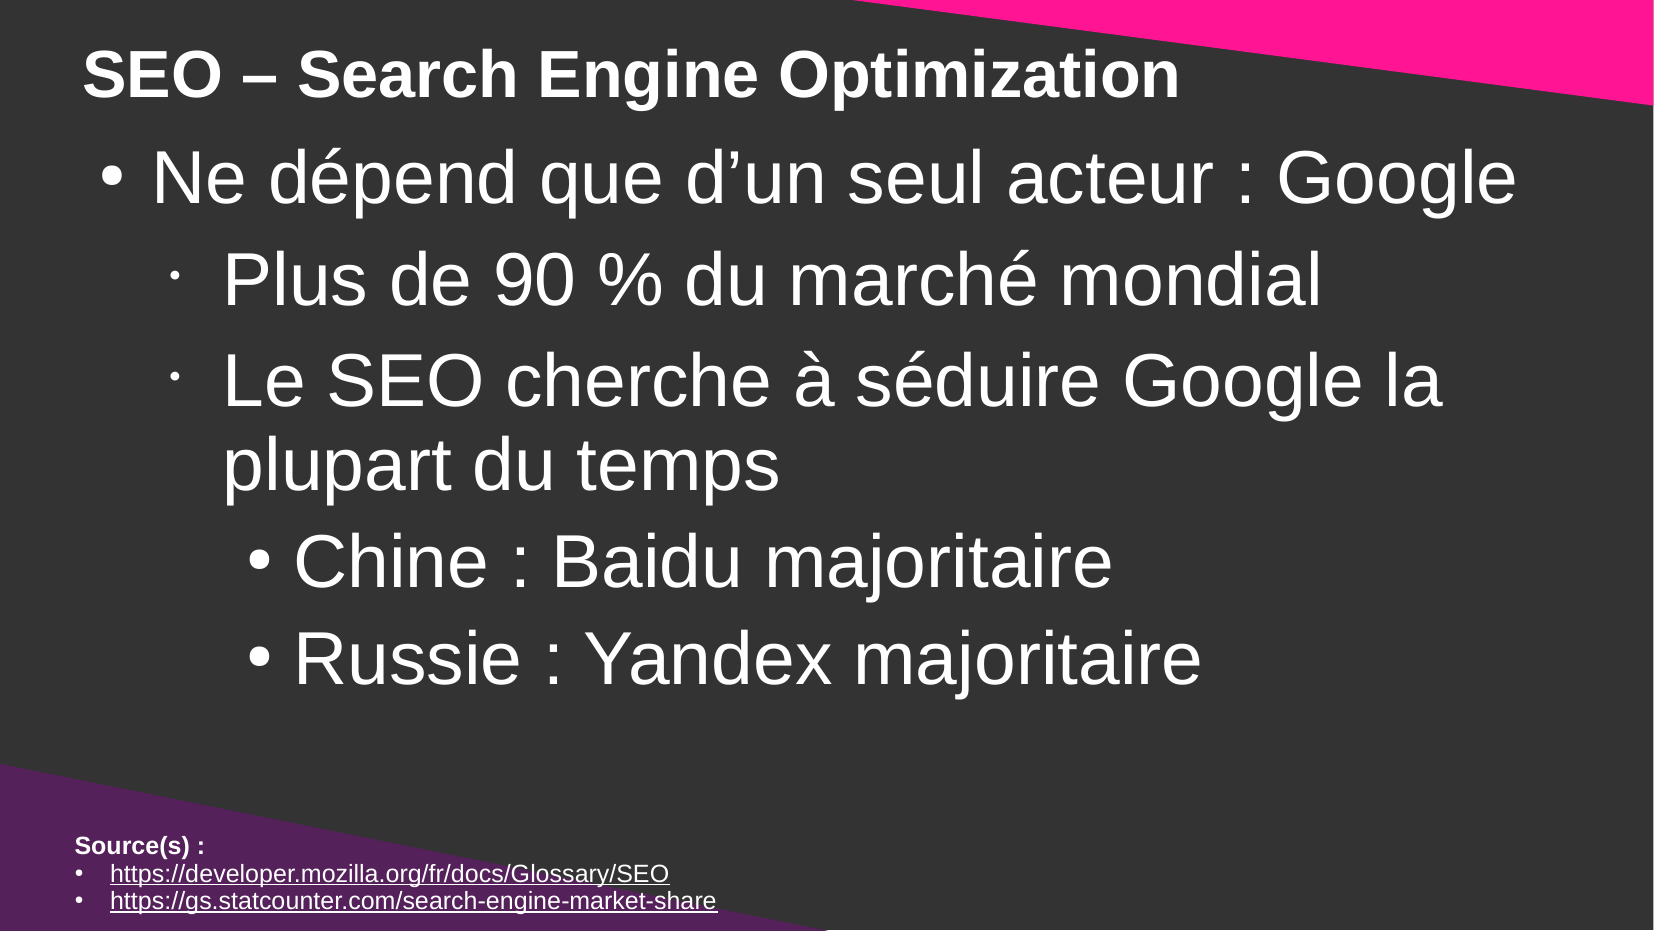

# SEO – Search Engine Optimization
Ne dépend que d’un seul acteur : Google
Plus de 90 % du marché mondial
Le SEO cherche à séduire Google la plupart du temps
Chine : Baidu majoritaire
Russie : Yandex majoritaire
Source(s) :
https://developer.mozilla.org/fr/docs/Glossary/SEO
https://gs.statcounter.com/search-engine-market-share